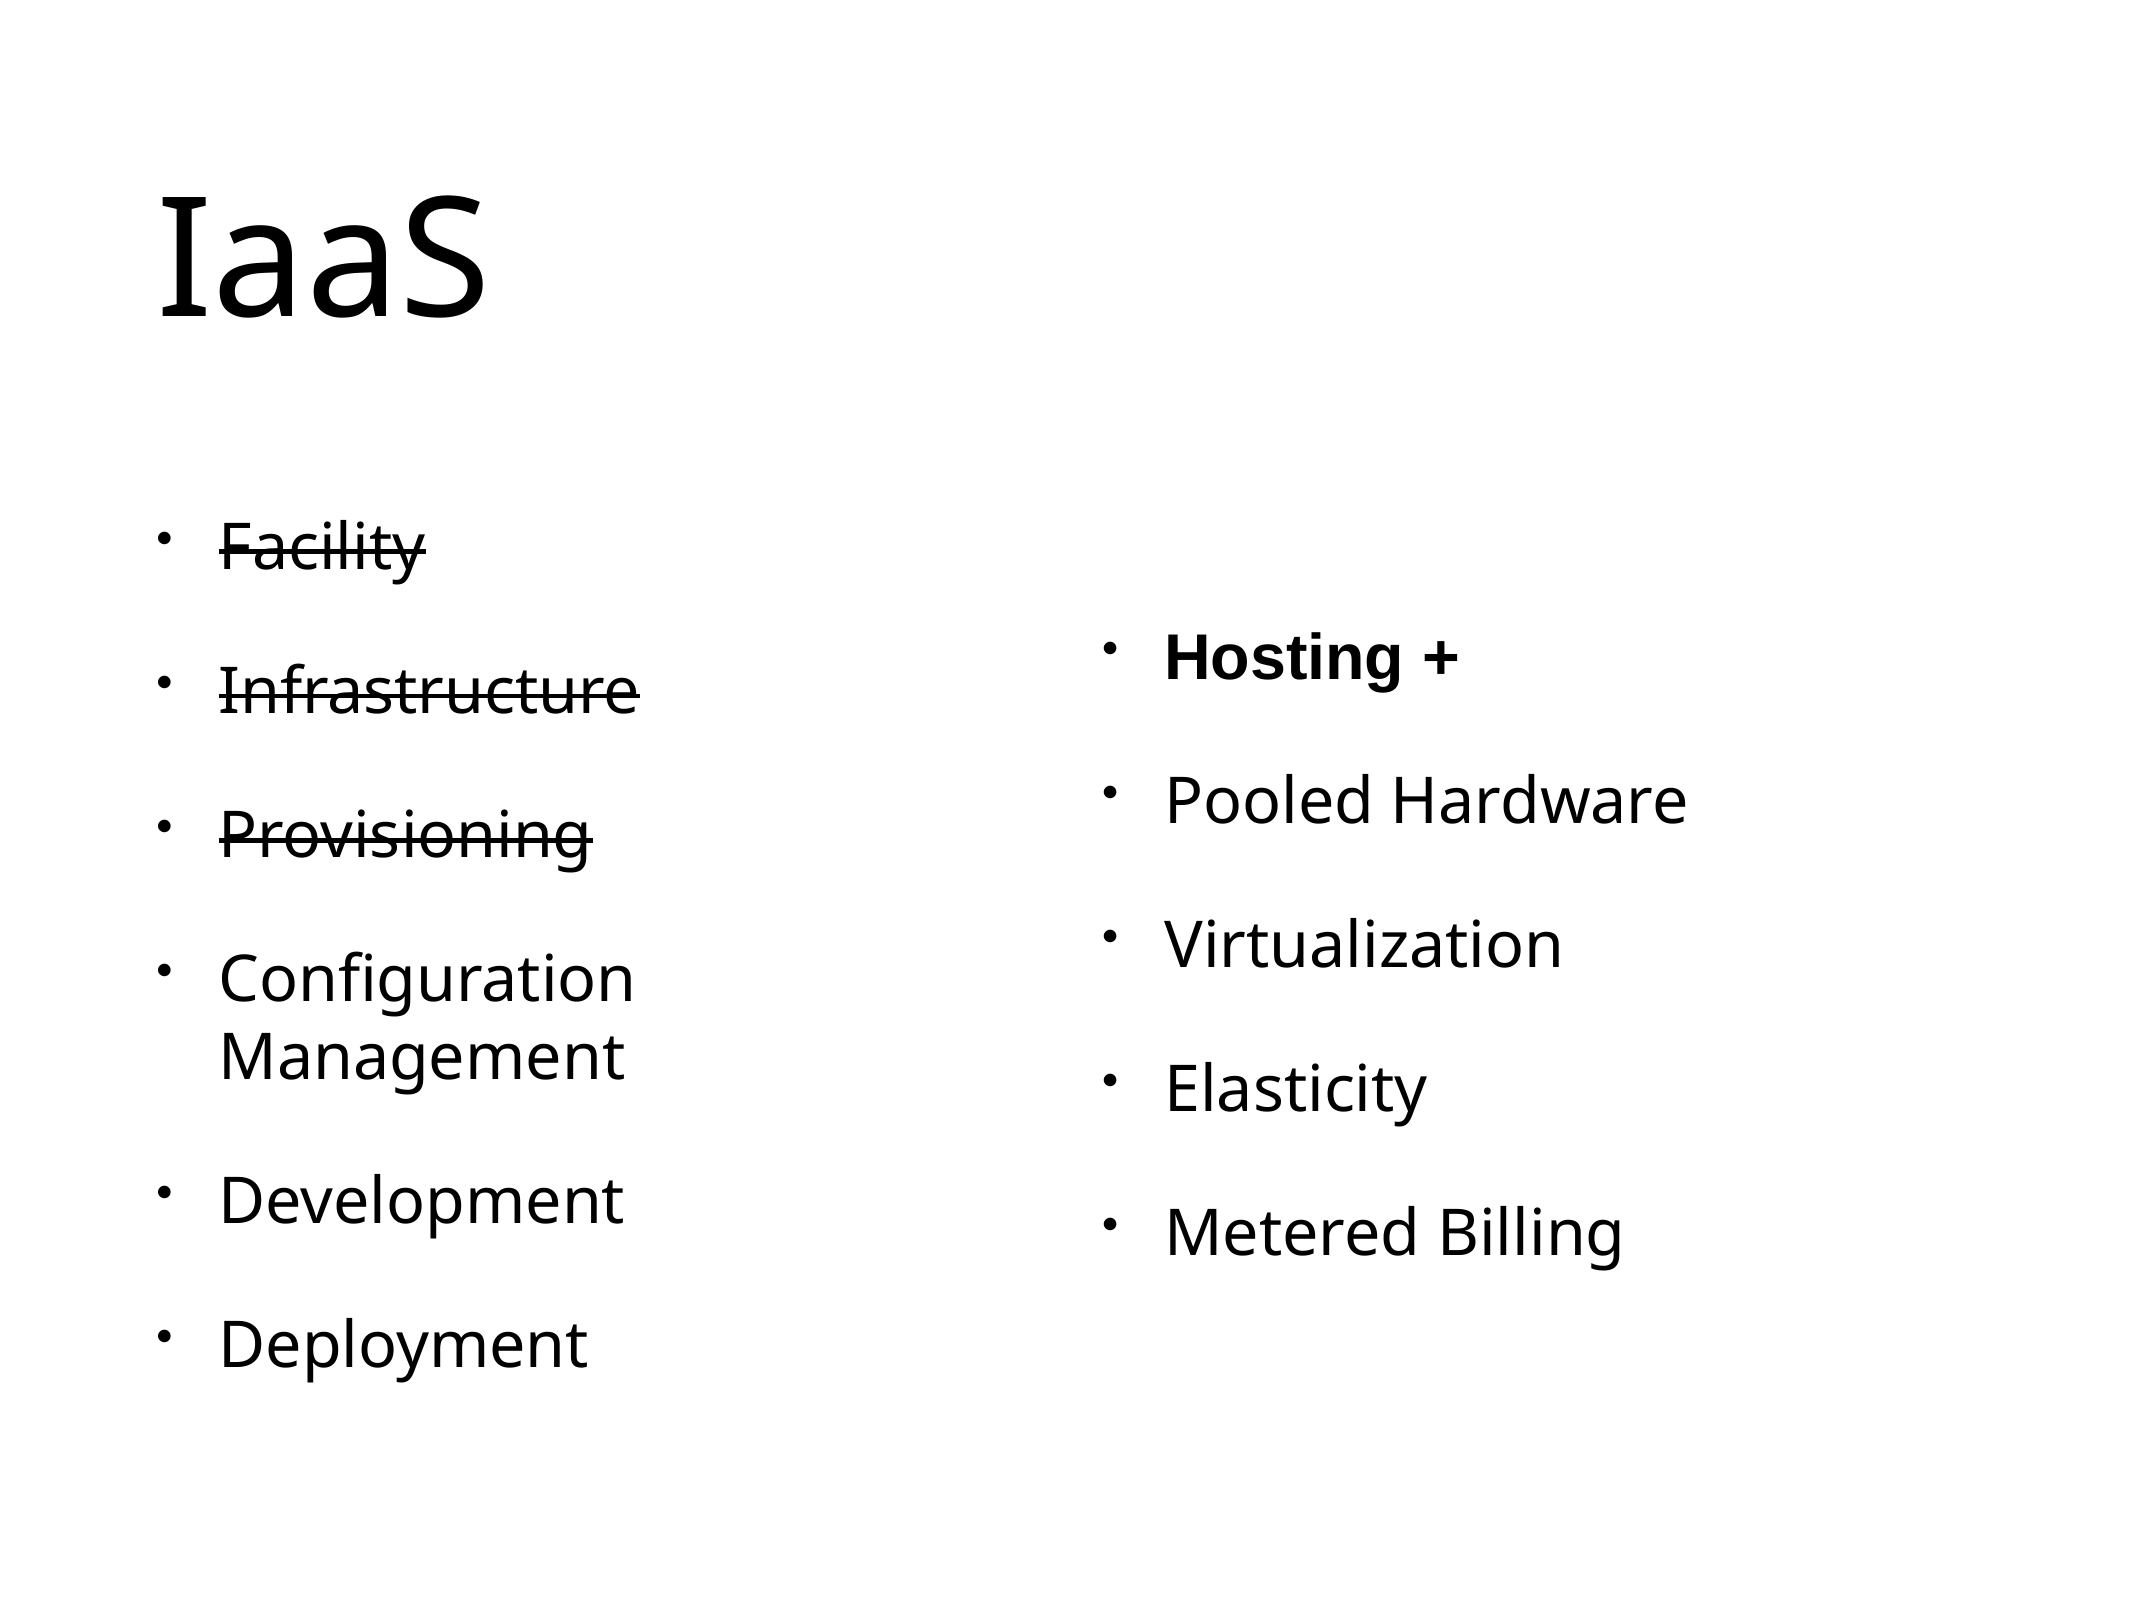

# IaaS
Hosting +
Pooled Hardware
Virtualization
Elasticity
Metered Billing
Facility
Infrastructure
Provisioning
Configuration Management
Development
Deployment